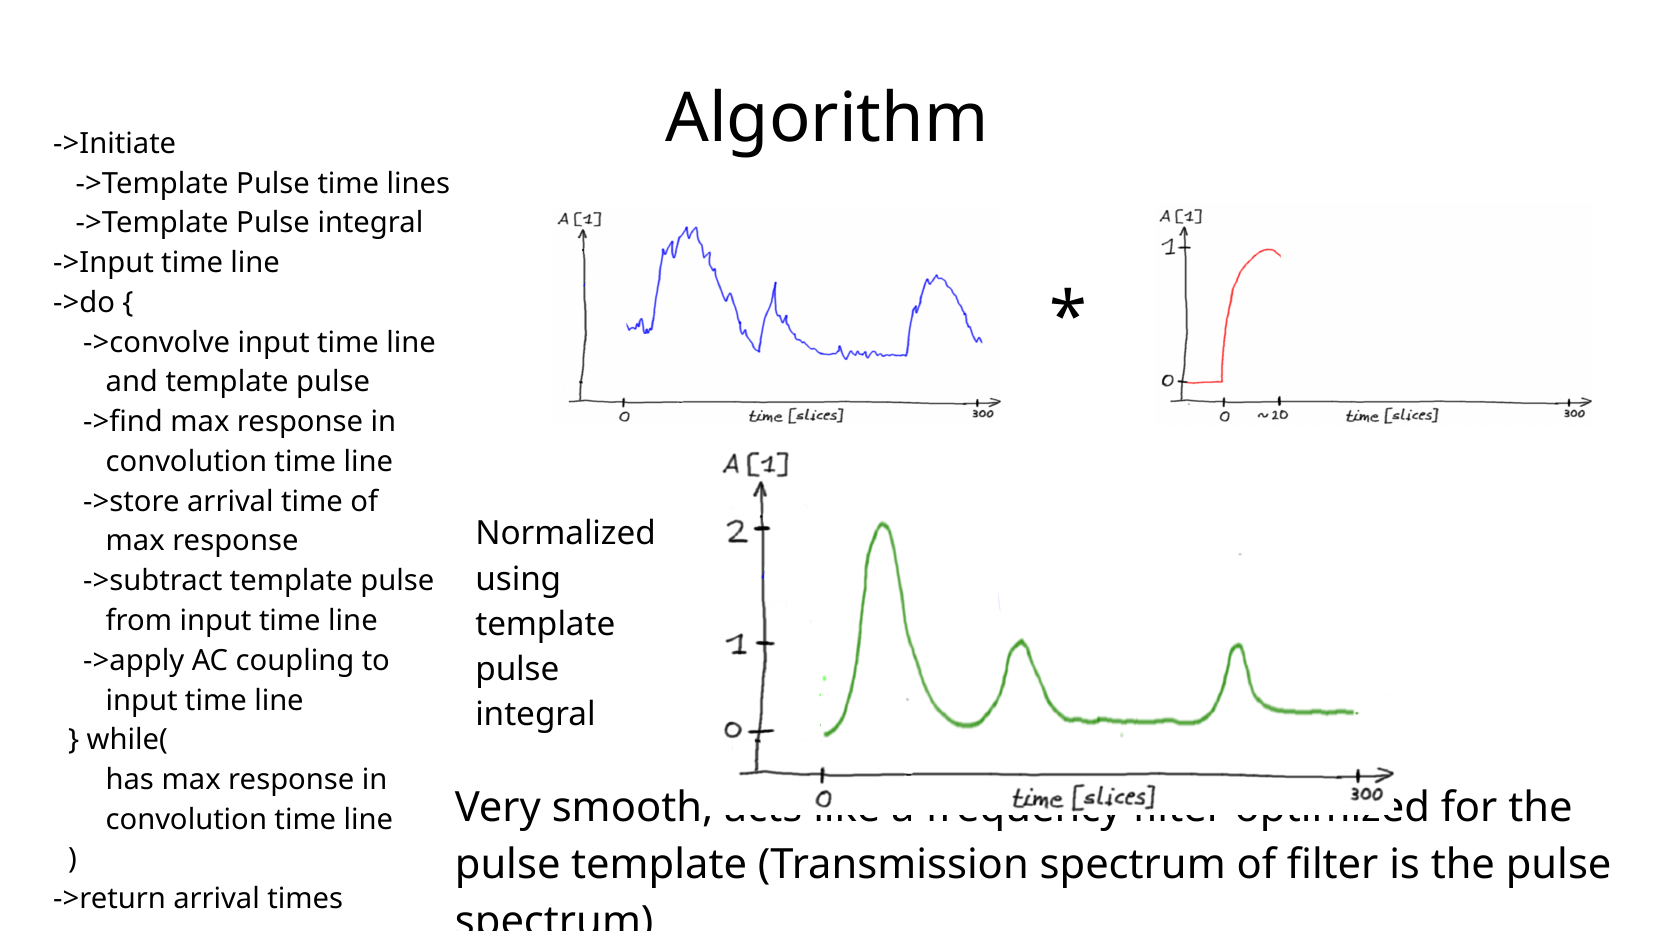

# Algorithm
->Initiate
 ->Template Pulse time lines
 ->Template Pulse integral
->Input time line
->do {
 ->convolve input time line
 and template pulse
 ->find max response in
 convolution time line
 ->store arrival time of
 max response
 ->subtract template pulse
 from input time line
 ->apply AC coupling to
 input time line
 } while(
 has max response in
 convolution time line
 )
->return arrival times
*
Normalized
using
template
pulse
integral
Very smooth, acts like a frequency filter optimized for the pulse template (Transmission spectrum of filter is the pulse spectrum)